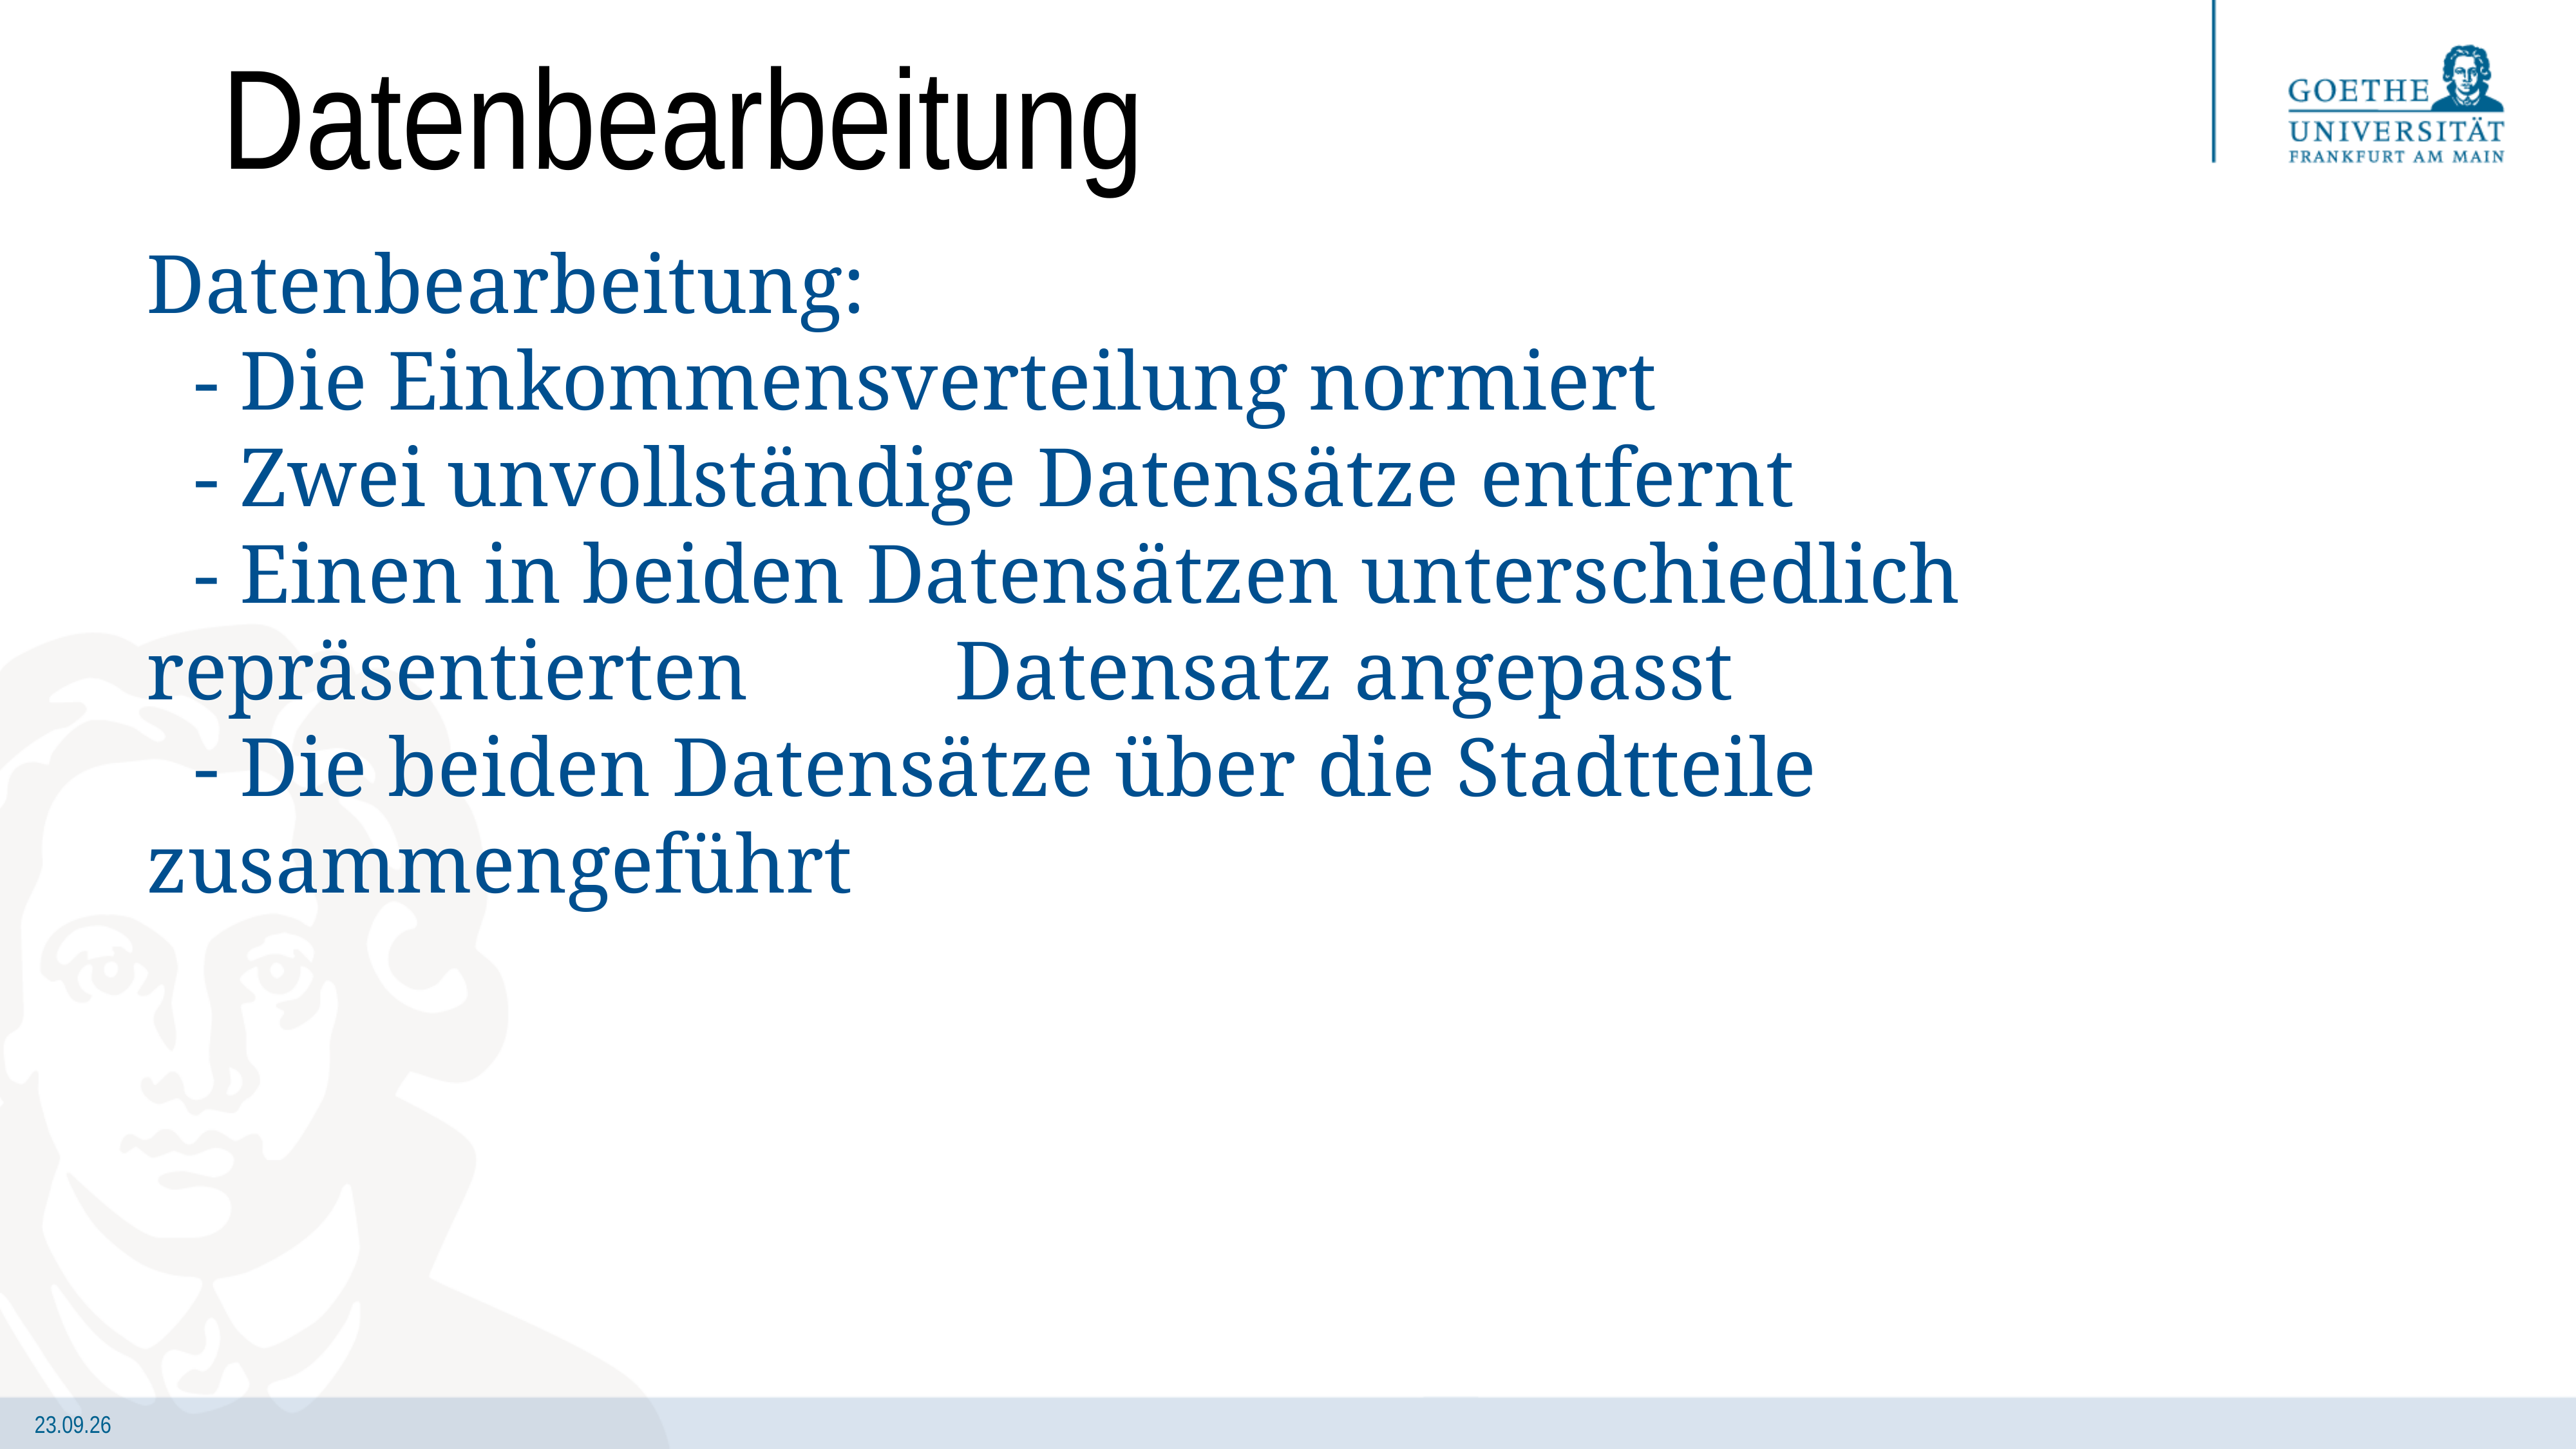

Datenbearbeitung
# Datenbearbeitung: - Die Einkommensverteilung normiert - Zwei unvollständige Datensätze entfernt - Einen in beiden Datensätzen unterschiedlich repräsentierten 				Datensatz angepasst - Die beiden Datensätze über die Stadtteile zusammengeführt